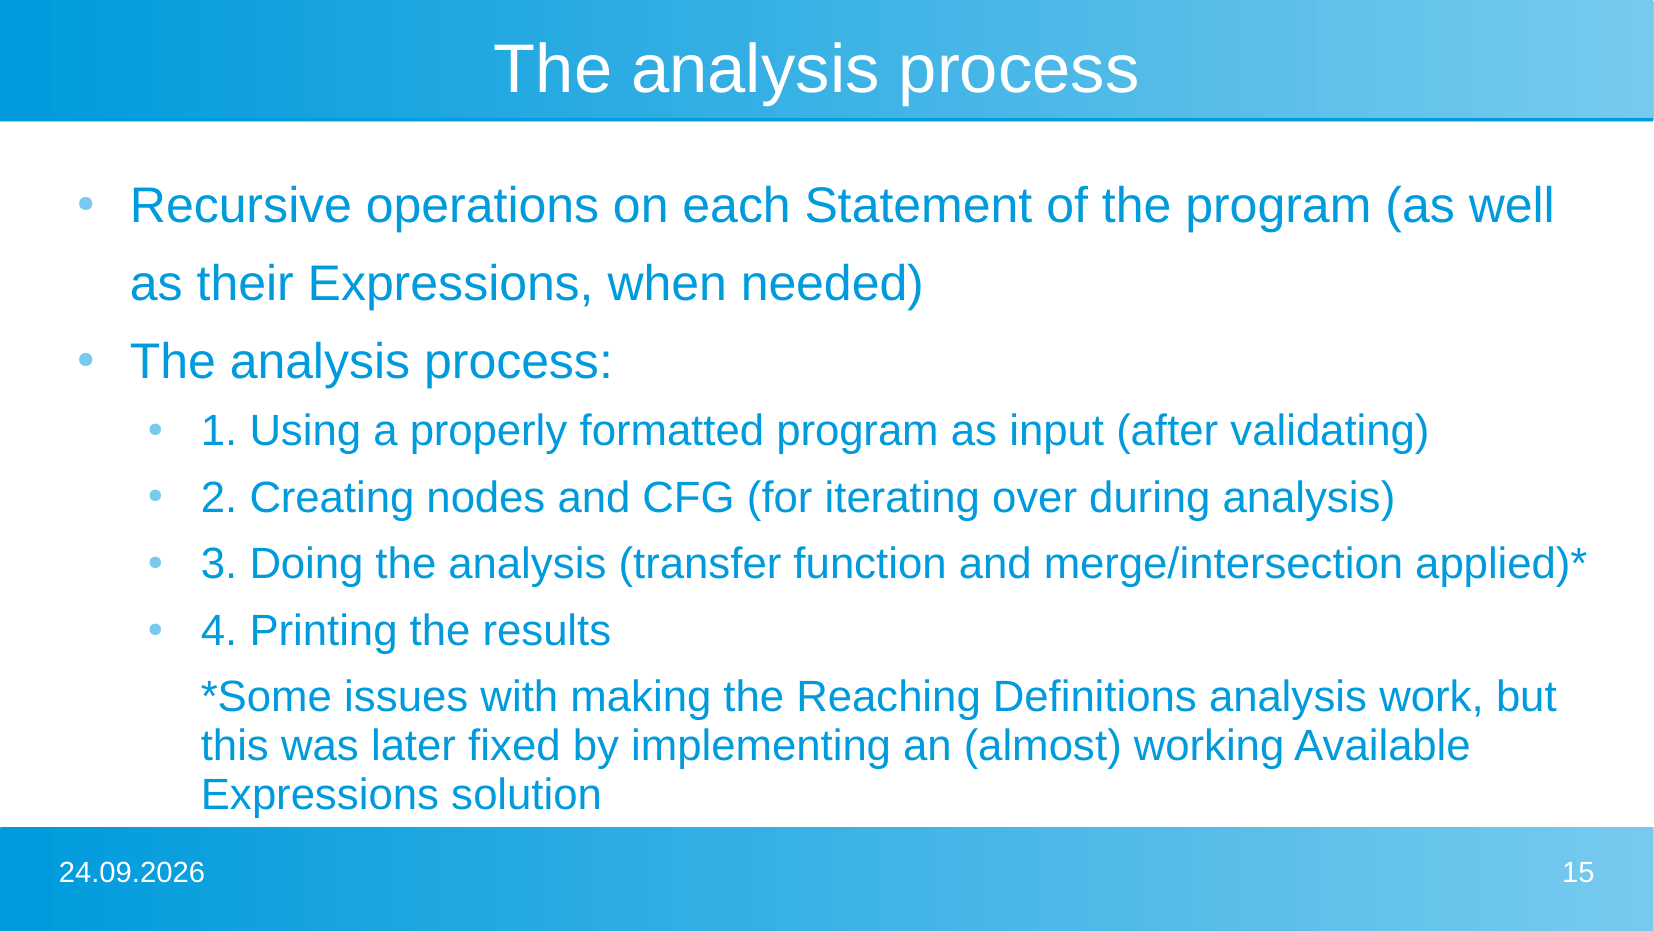

# The analysis process
Recursive operations on each Statement of the program (as well
as their Expressions, when needed)
The analysis process:
1. Using a properly formatted program as input (after validating)
2. Creating nodes and CFG (for iterating over during analysis)
3. Doing the analysis (transfer function and merge/intersection applied)*
4. Printing the results
*Some issues with making the Reaching Definitions analysis work, but this was later fixed by implementing an (almost) working Available Expressions solution
15